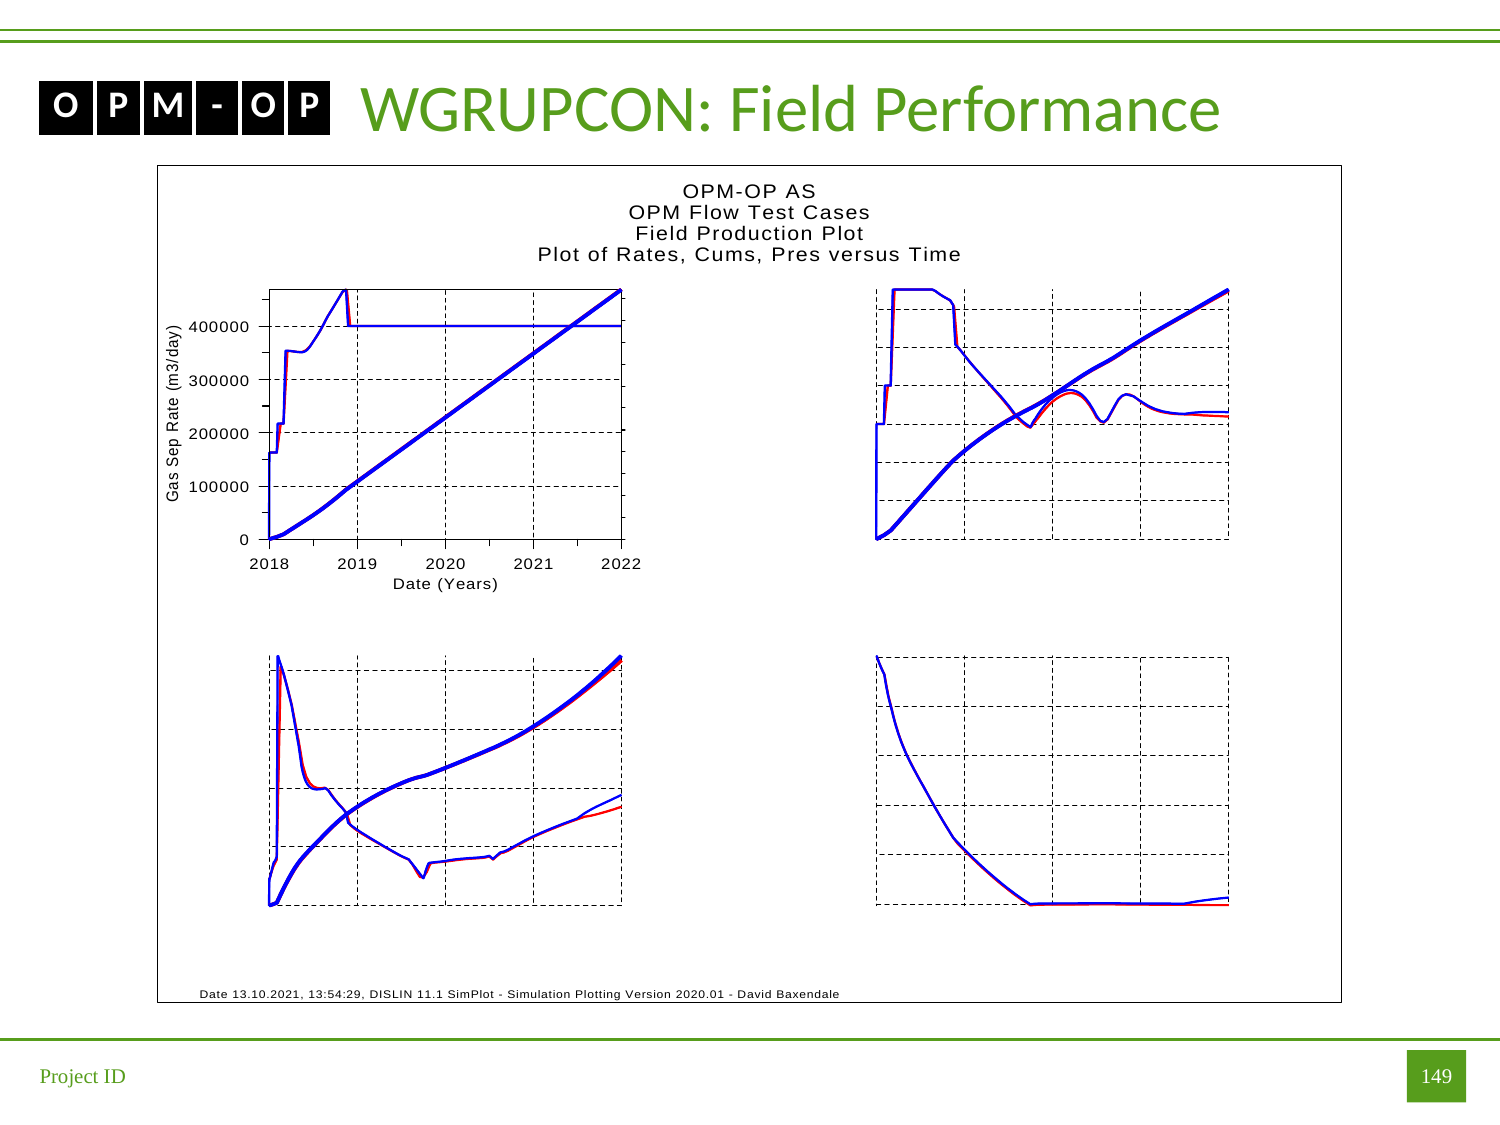

# WGRUPCON: Field Performance
Project ID
149